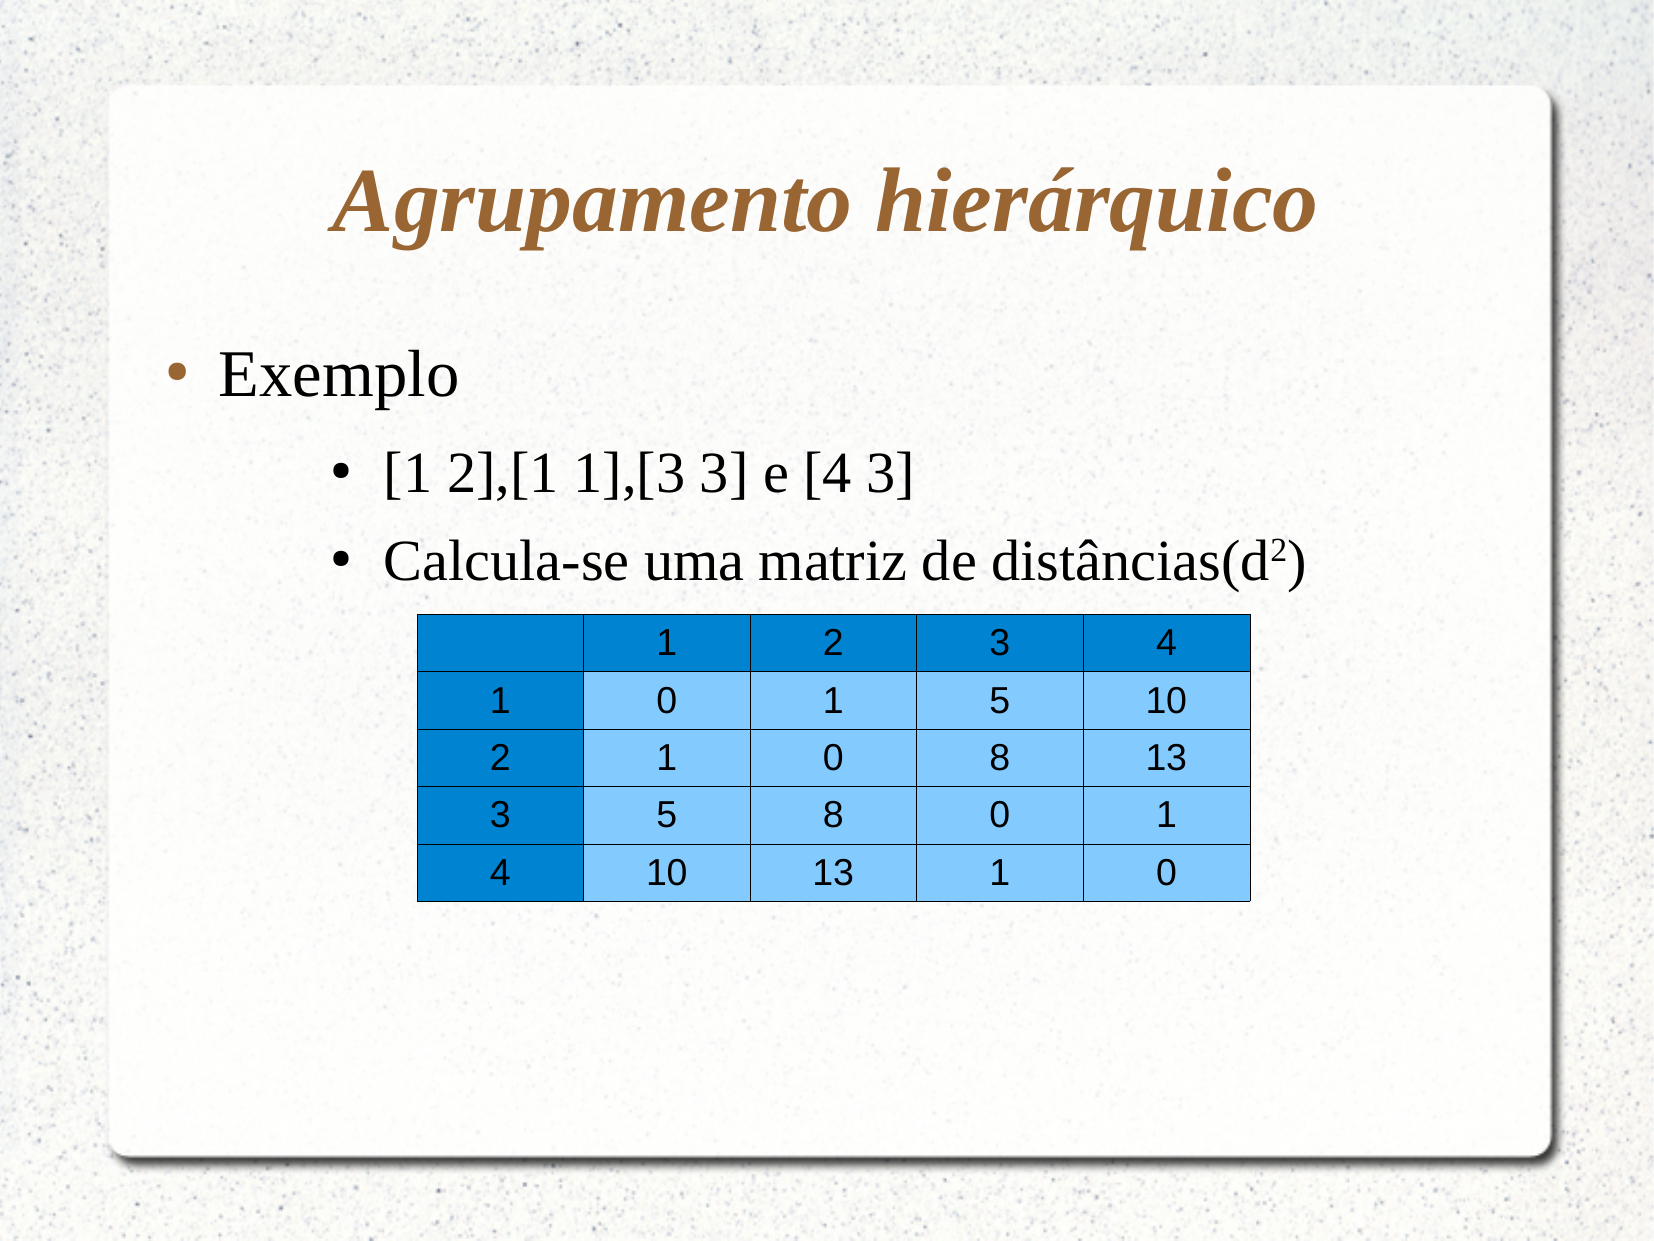

# Agrupamento hierárquico
Exemplo
[1 2],[1 1],[3 3] e [4 3]
Calcula-se uma matriz de distâncias(d2)
| | 1 | 2 | 3 | 4 |
| --- | --- | --- | --- | --- |
| 1 | 0 | 1 | 5 | 10 |
| 2 | 1 | 0 | 8 | 13 |
| 3 | 5 | 8 | 0 | 1 |
| 4 | 10 | 13 | 1 | 0 |